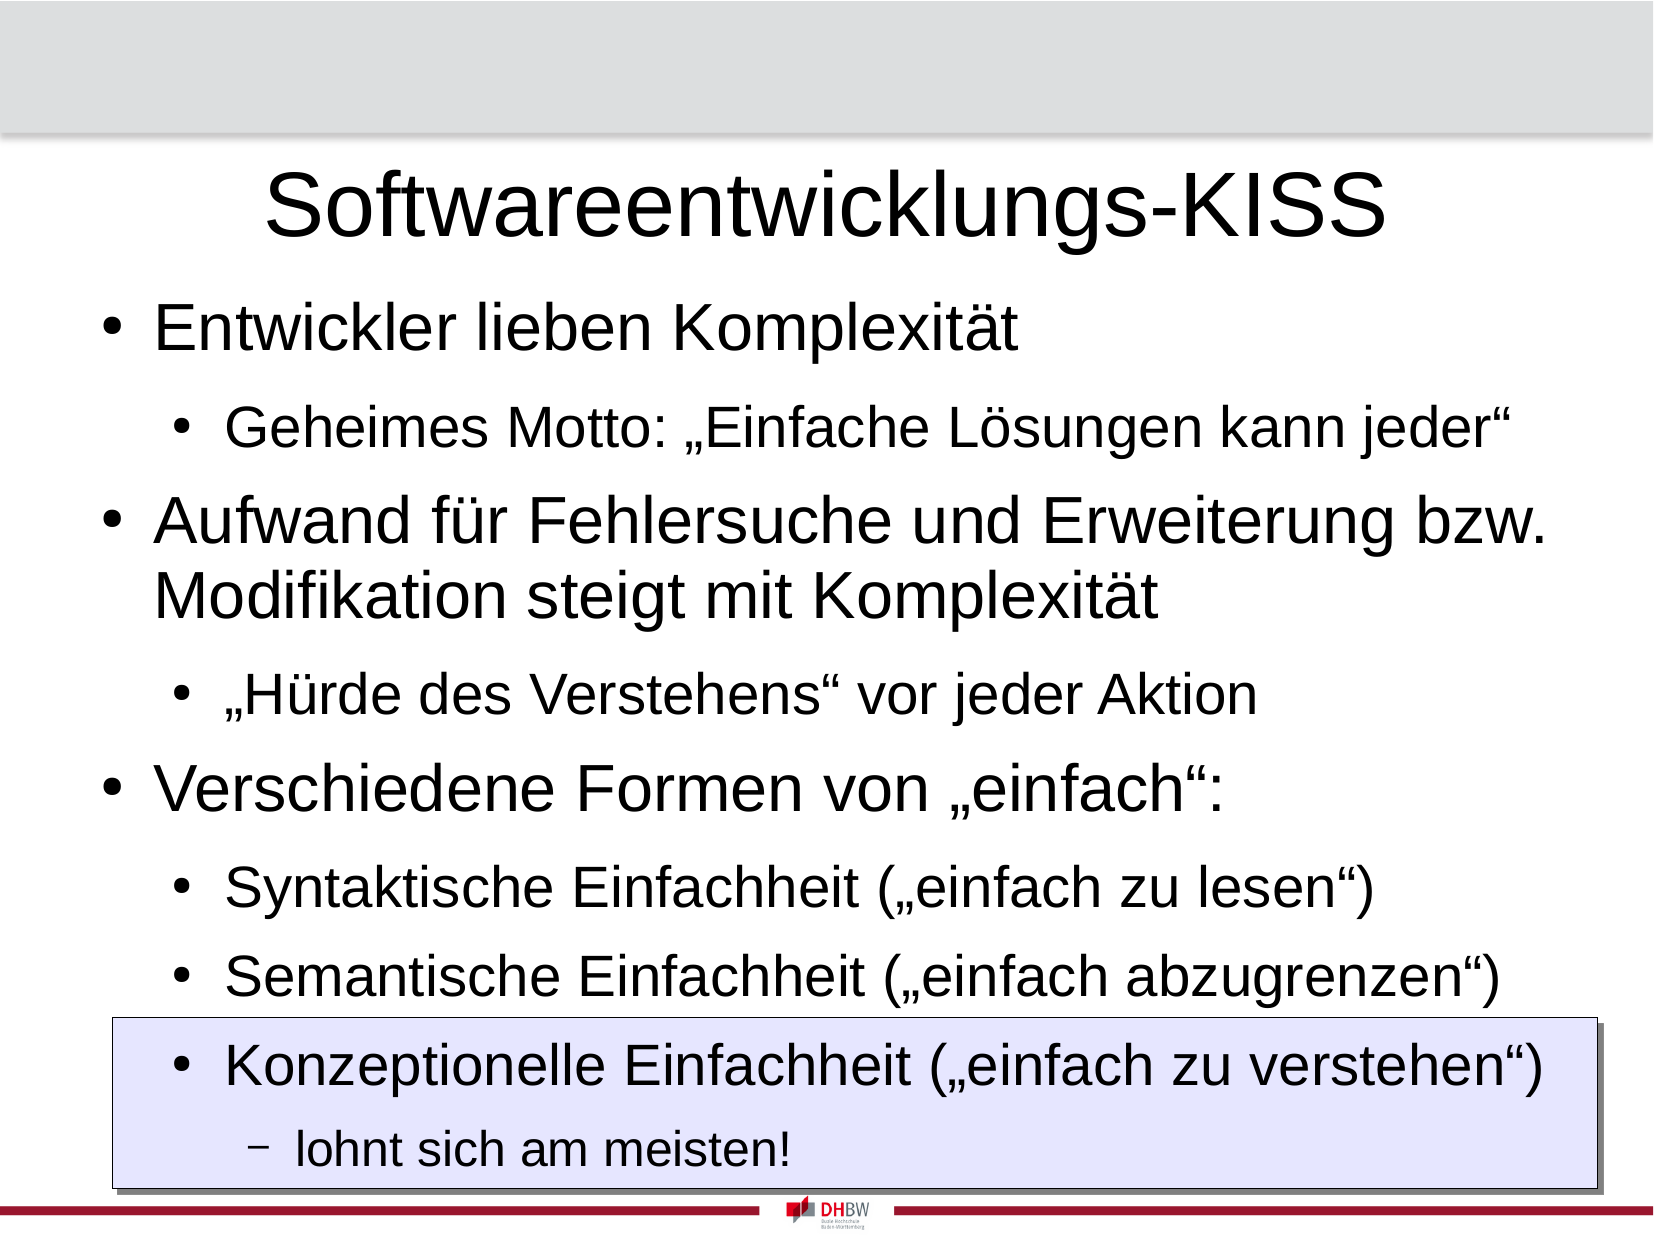

# Softwareentwicklungs-KISS
Entwickler lieben Komplexität
Geheimes Motto: „Einfache Lösungen kann jeder“
Aufwand für Fehlersuche und Erweiterung bzw. Modifikation steigt mit Komplexität
„Hürde des Verstehens“ vor jeder Aktion
Verschiedene Formen von „einfach“:
Syntaktische Einfachheit („einfach zu lesen“)
Semantische Einfachheit („einfach abzugrenzen“)
Konzeptionelle Einfachheit („einfach zu verstehen“)
lohnt sich am meisten!